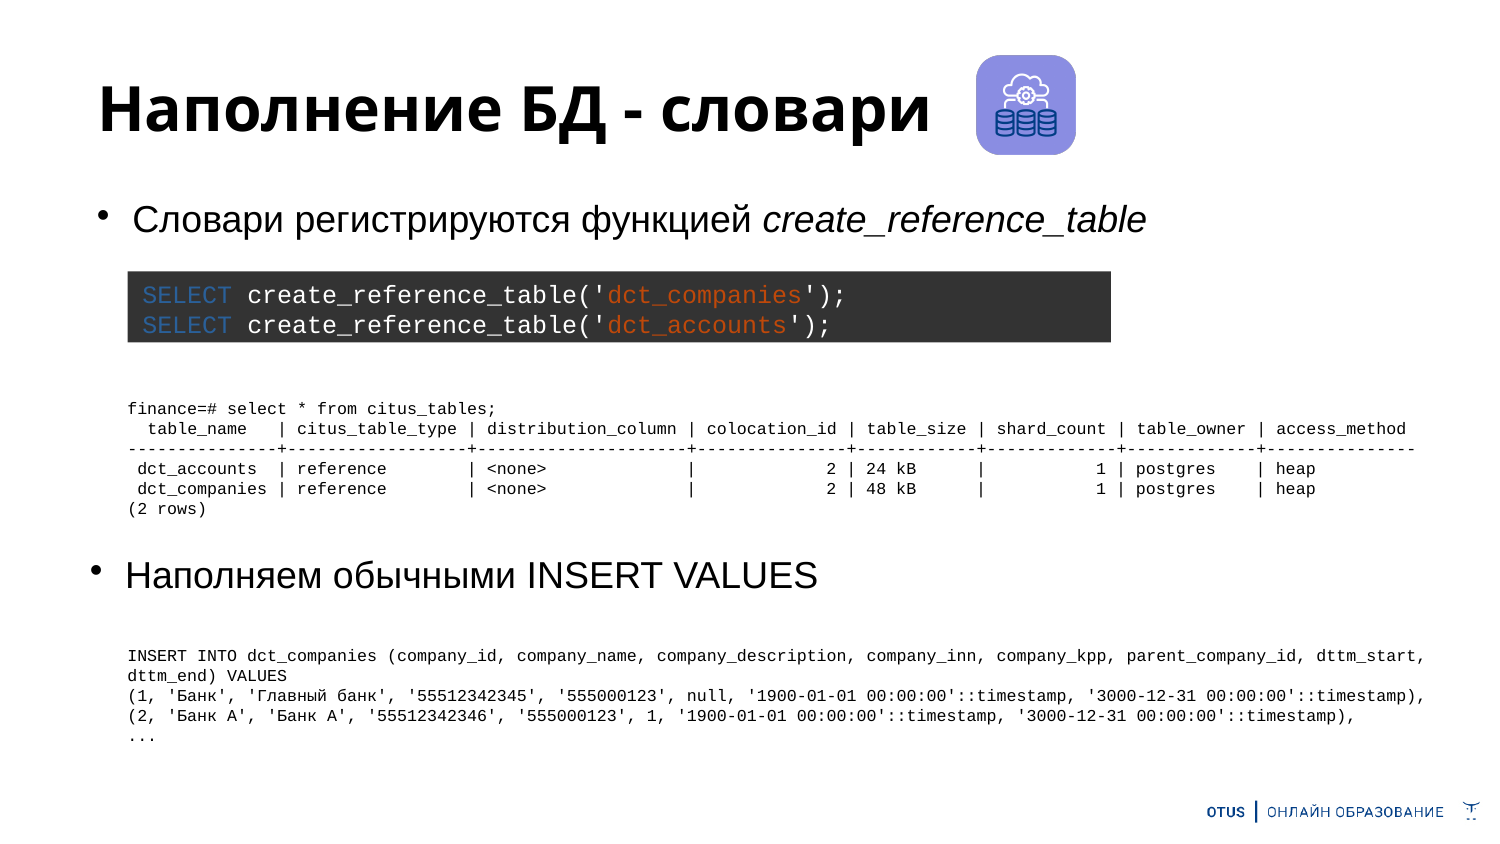

# Наполнение БД - словари
Словари регистрируются функцией create_reference_table
SELECT create_reference_table('dct_companies');
SELECT create_reference_table('dct_accounts');
finance=# select * from citus_tables;
 table_name | citus_table_type | distribution_column | colocation_id | table_size | shard_count | table_owner | access_method
---------------+------------------+---------------------+---------------+------------+-------------+-------------+---------------
 dct_accounts | reference | <none> | 2 | 24 kB | 1 | postgres | heap
 dct_companies | reference | <none> | 2 | 48 kB | 1 | postgres | heap
(2 rows)
Наполняем обычными INSERT VALUES
INSERT INTO dct_companies (company_id, company_name, company_description, company_inn, company_kpp, parent_company_id, dttm_start, dttm_end) VALUES
(1, 'Банк', 'Главный банк', '55512342345', '555000123', null, '1900-01-01 00:00:00'::timestamp, '3000-12-31 00:00:00'::timestamp),
(2, 'Банк А', 'Банк А', '55512342346', '555000123', 1, '1900-01-01 00:00:00'::timestamp, '3000-12-31 00:00:00'::timestamp),
...